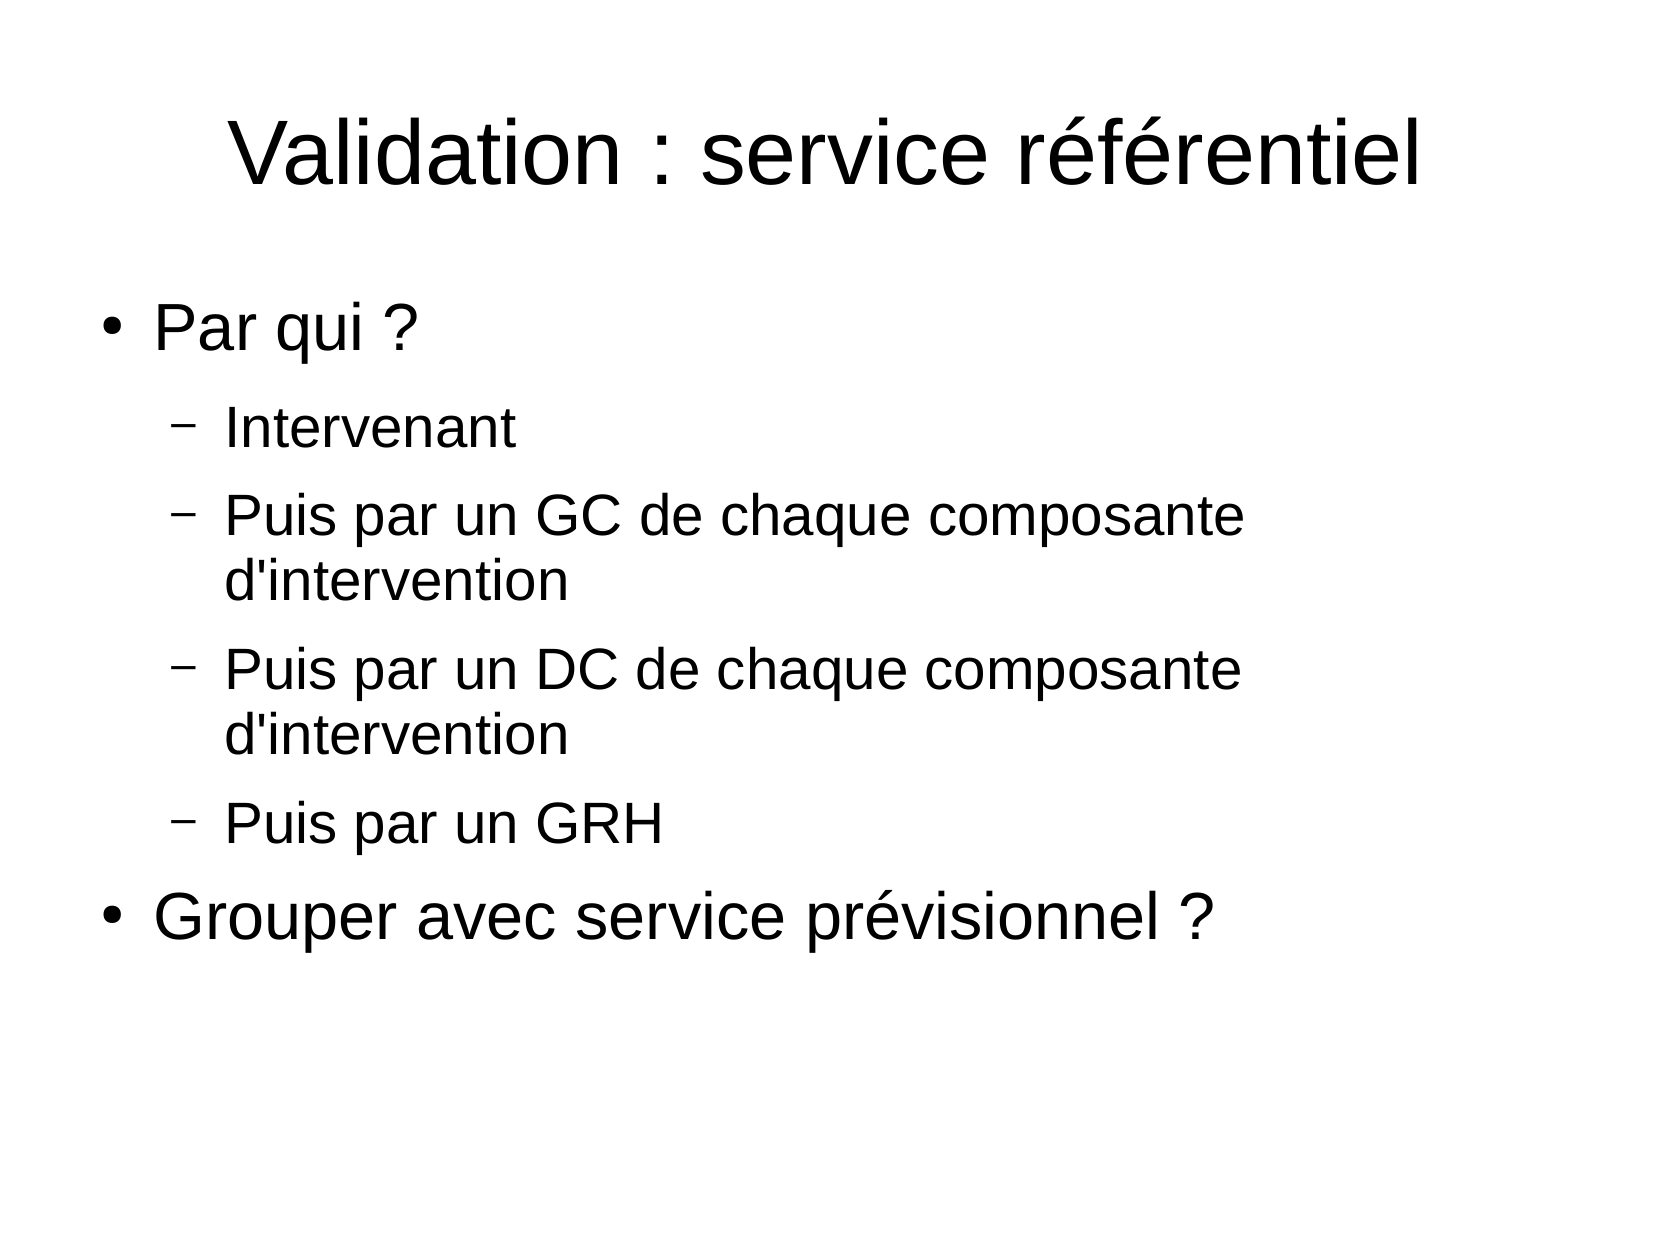

# Validation : service référentiel
Par qui ?
Intervenant
Puis par un GC de chaque composante d'intervention
Puis par un DC de chaque composante d'intervention
Puis par un GRH
Grouper avec service prévisionnel ?